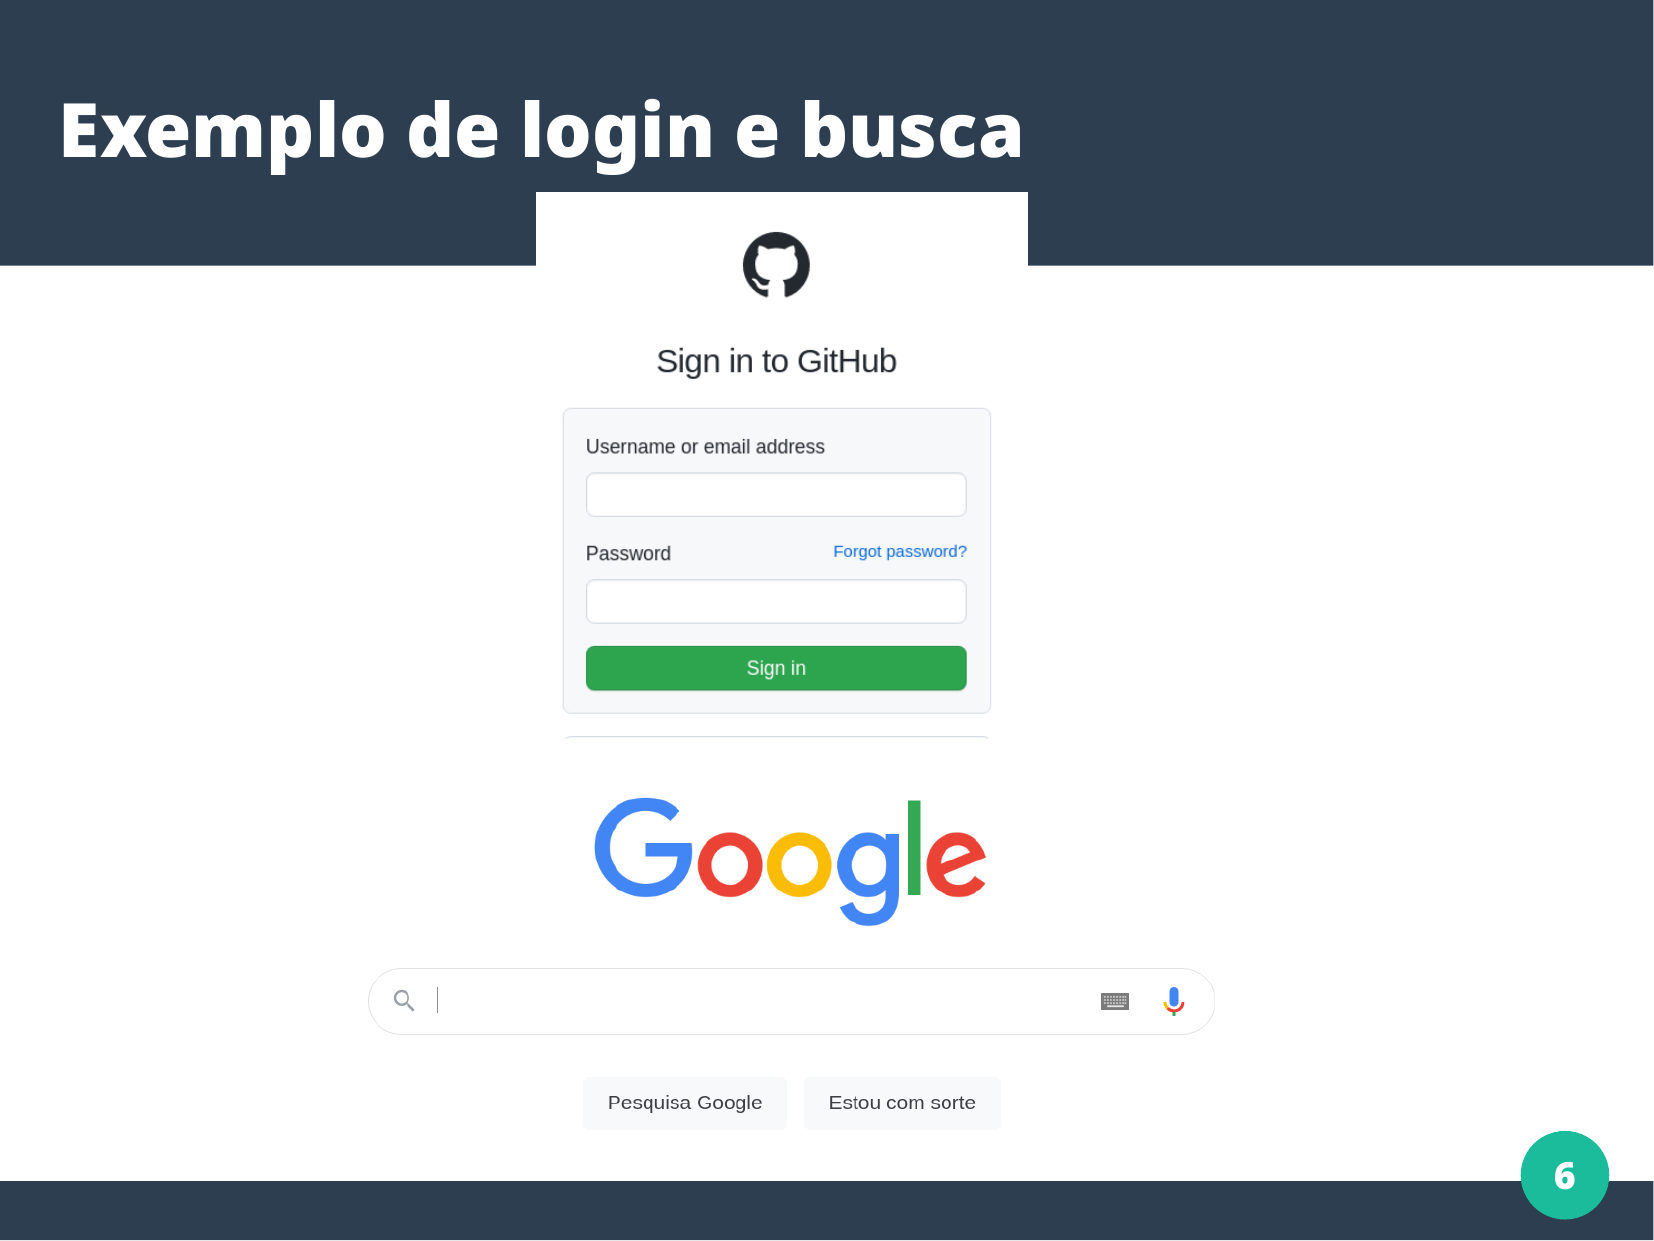

# Exemplo de login e busca
6